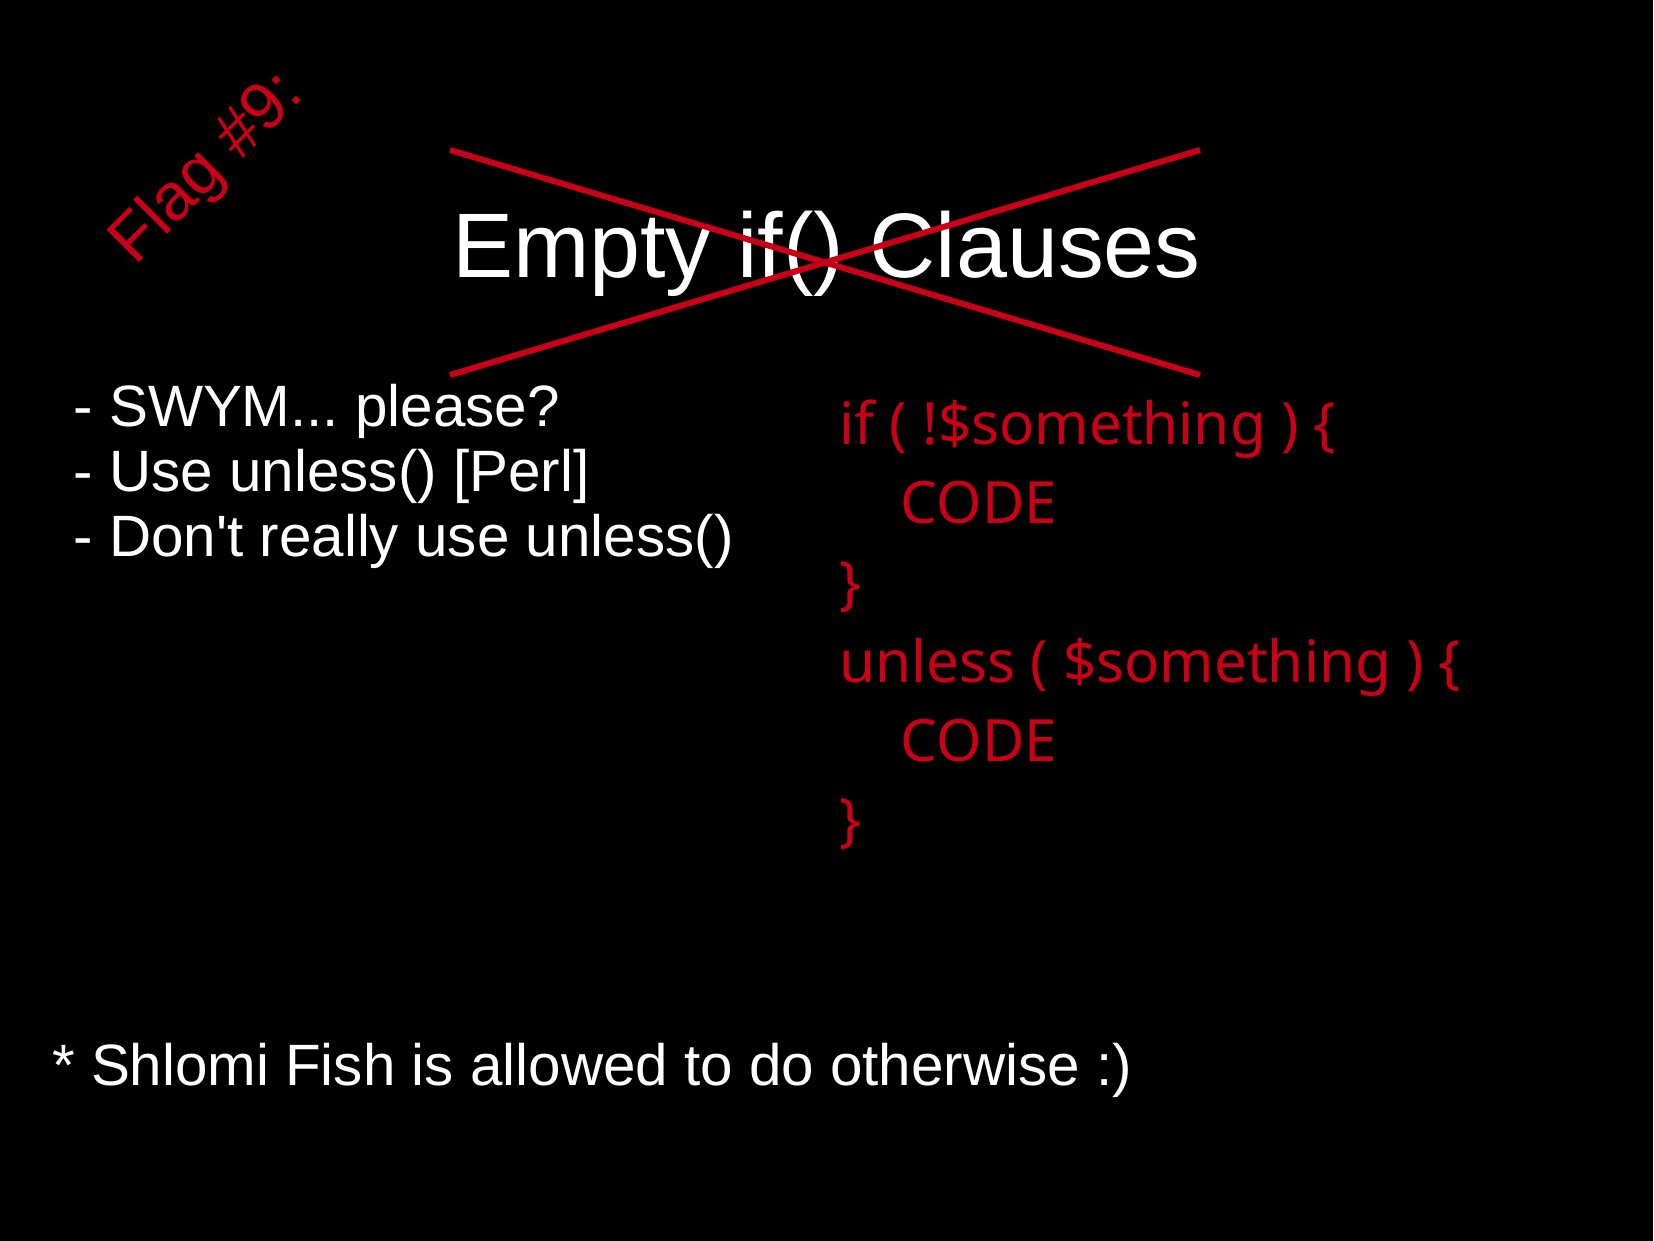

Flag #9:
Empty if() Clauses
- SWYM... please?
- Use unless() [Perl]
- Don't really use unless()
if ( !$something ) {
 CODE
}
unless ( $something ) {
 CODE
}
* Shlomi Fish is allowed to do otherwise :)